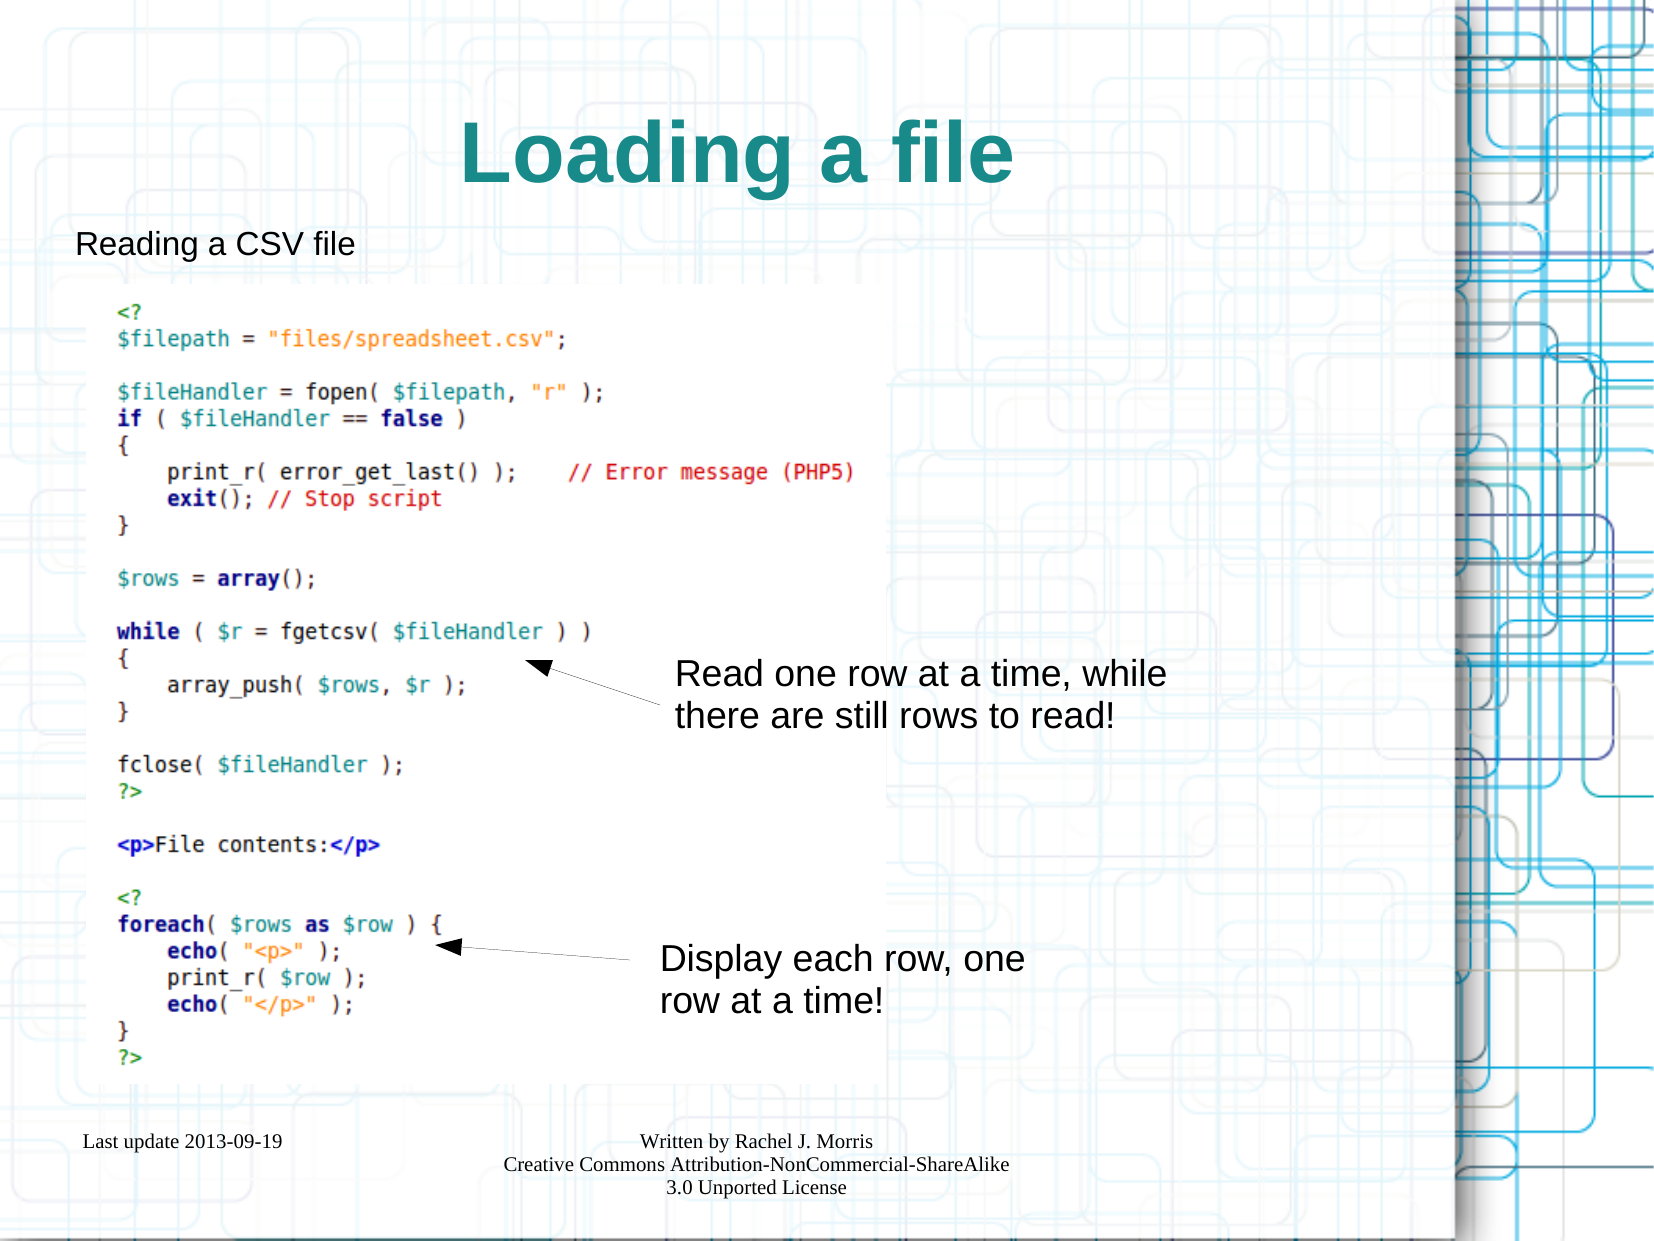

# Loading a file
Reading a CSV file
Read one row at a time, while there are still rows to read!
Display each row, one row at a time!